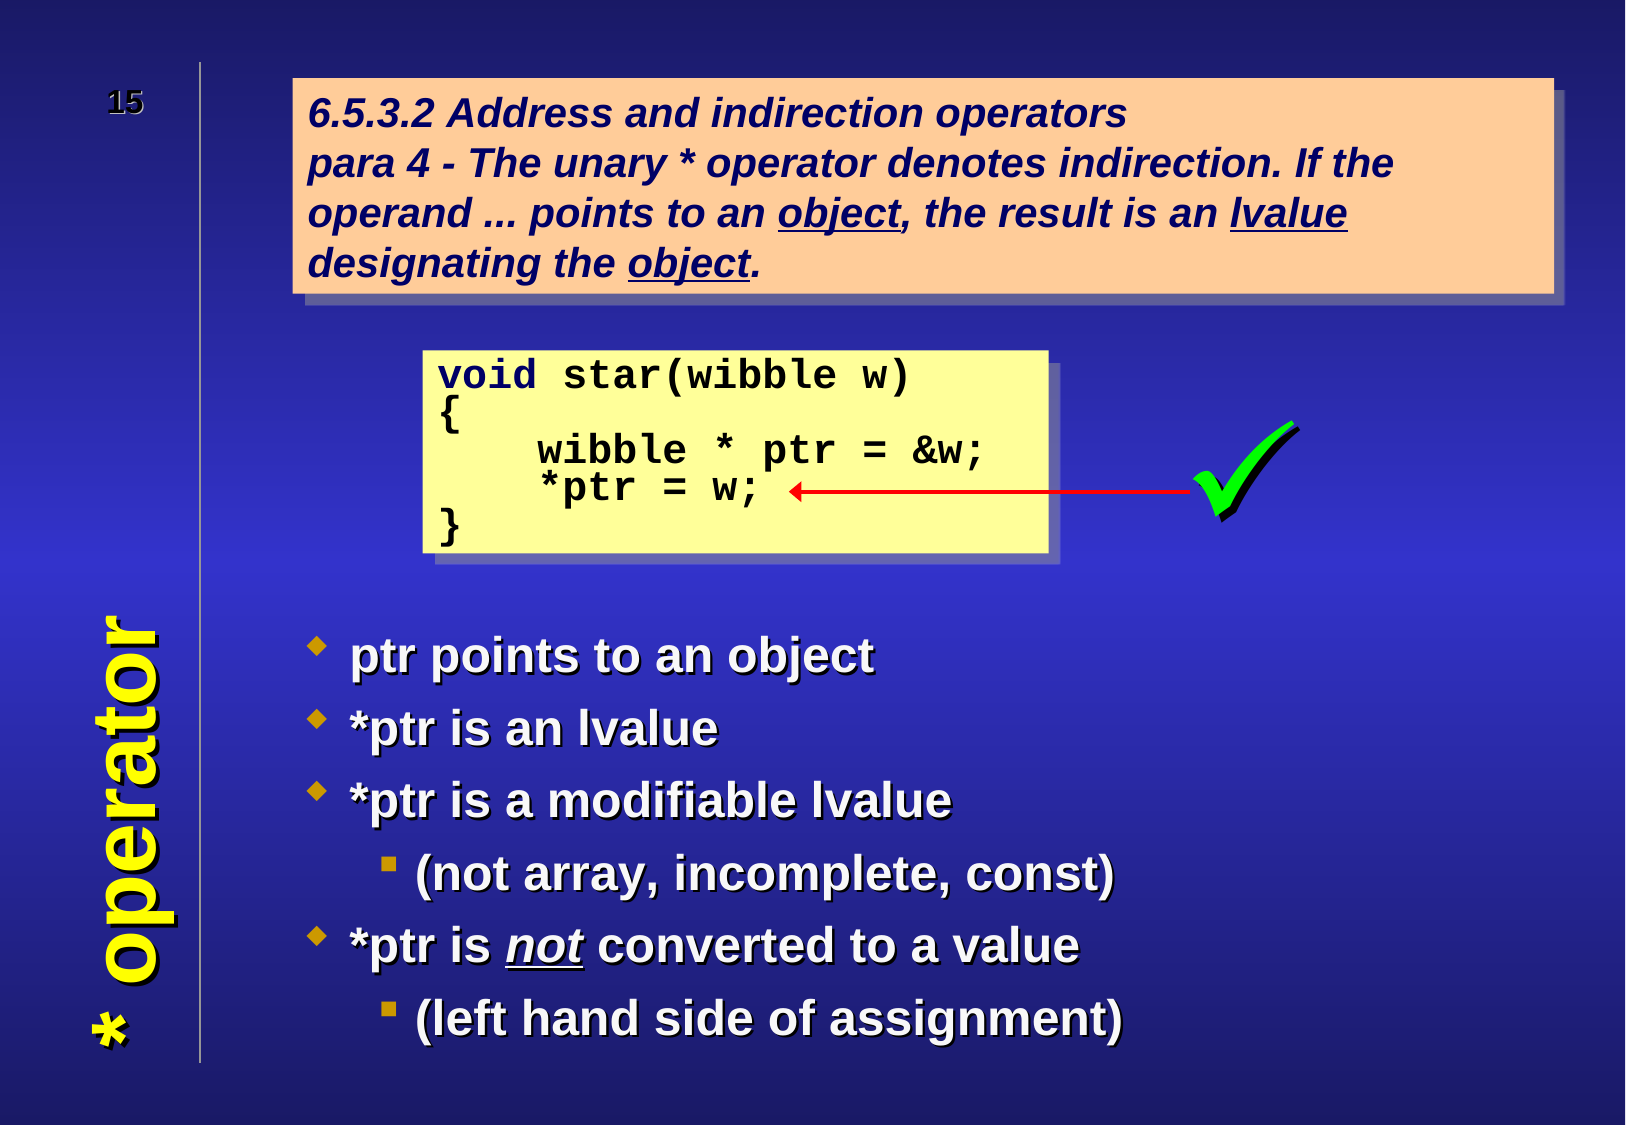

15
ptr points to an object
*ptr is an lvalue
*ptr is a modifiable lvalue
(not array, incomplete, const)
*ptr is not converted to a value
(left hand side of assignment)
6.5.3.2 Address and indirection operators
para 4 - The unary * operator denotes indirection. If the operand ... points to an object, the result is an lvalue designating the object.
void star(wibble w)
{
 wibble * ptr = &w;
 *ptr = w;
}

# * operator